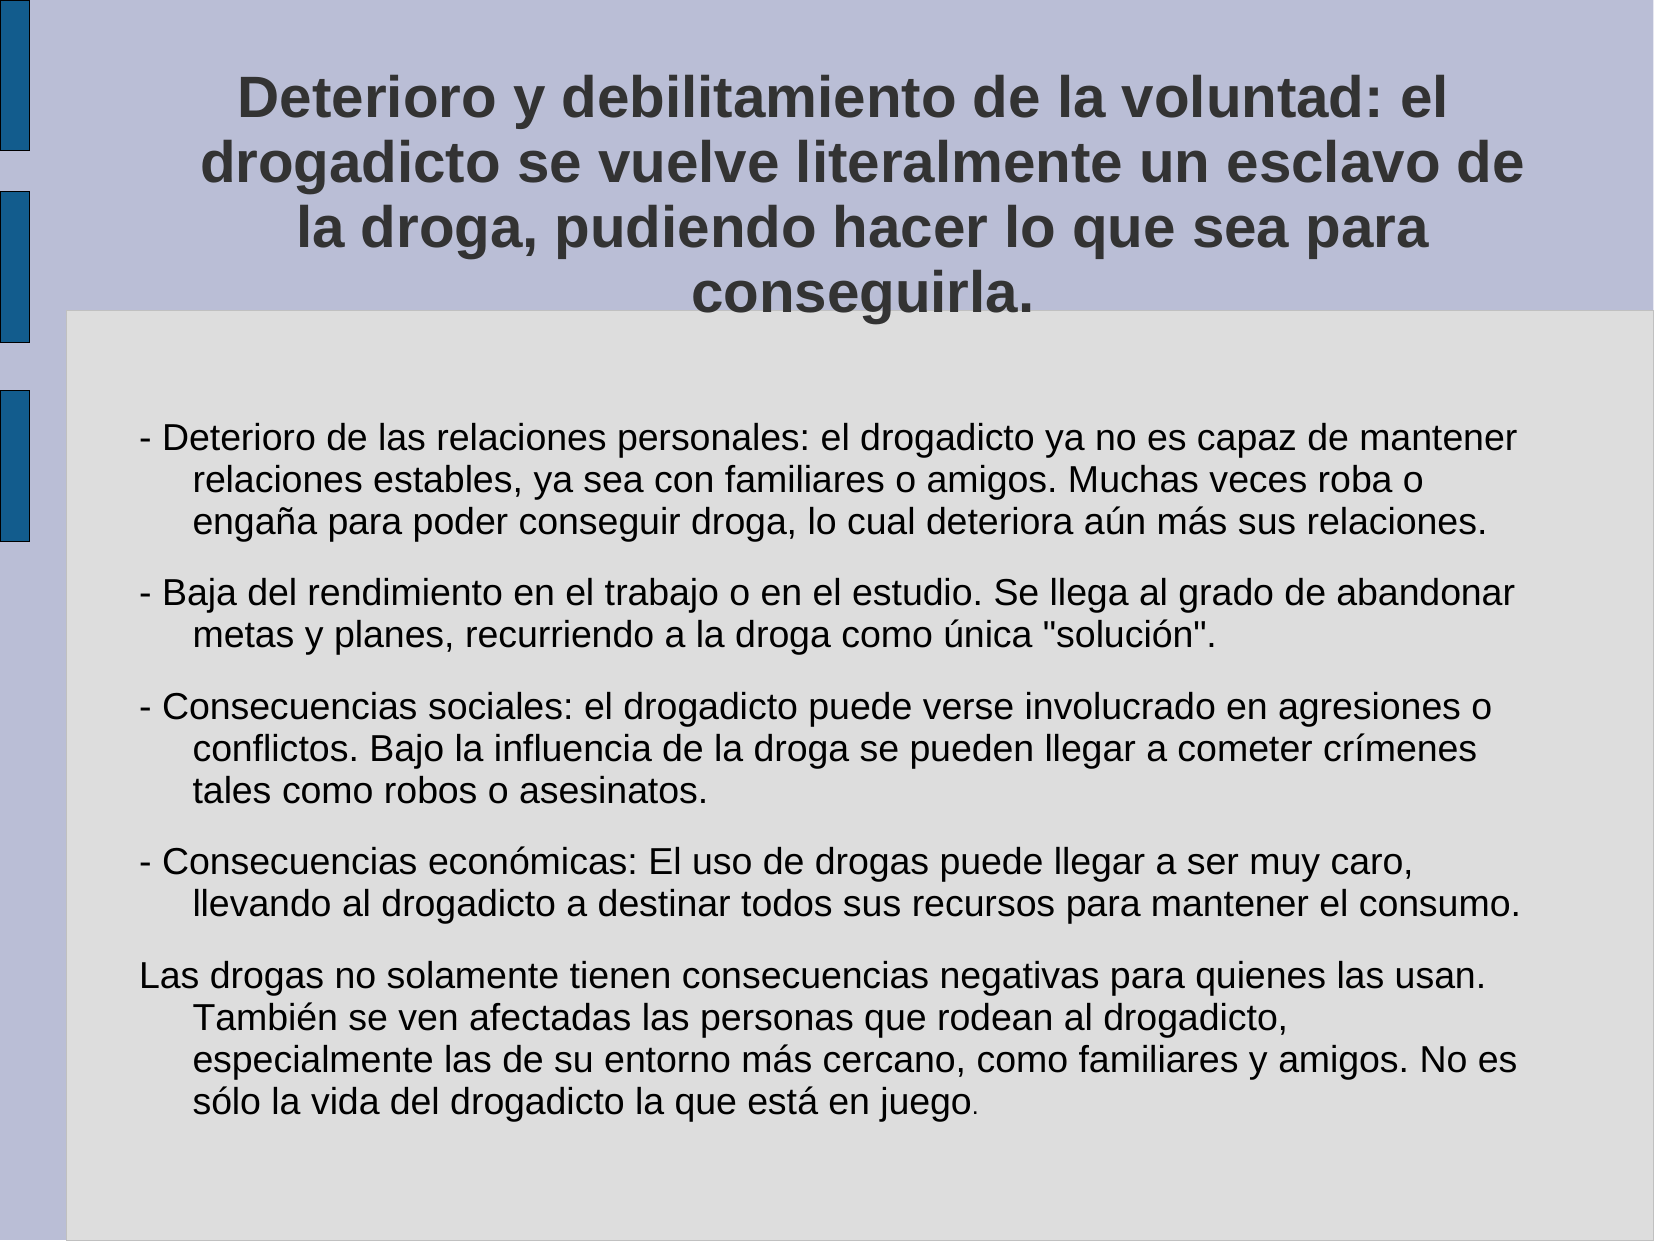

# Deterioro y debilitamiento de la voluntad: el drogadicto se vuelve literalmente un esclavo de la droga, pudiendo hacer lo que sea para conseguirla.
- Deterioro de las relaciones personales: el drogadicto ya no es capaz de mantener relaciones estables, ya sea con familiares o amigos. Muchas veces roba o engaña para poder conseguir droga, lo cual deteriora aún más sus relaciones.
- Baja del rendimiento en el trabajo o en el estudio. Se llega al grado de abandonar metas y planes, recurriendo a la droga como única "solución".
- Consecuencias sociales: el drogadicto puede verse involucrado en agresiones o conflictos. Bajo la influencia de la droga se pueden llegar a cometer crímenes tales como robos o asesinatos.
- Consecuencias económicas: El uso de drogas puede llegar a ser muy caro, llevando al drogadicto a destinar todos sus recursos para mantener el consumo.
Las drogas no solamente tienen consecuencias negativas para quienes las usan. También se ven afectadas las personas que rodean al drogadicto, especialmente las de su entorno más cercano, como familiares y amigos. No es sólo la vida del drogadicto la que está en juego.